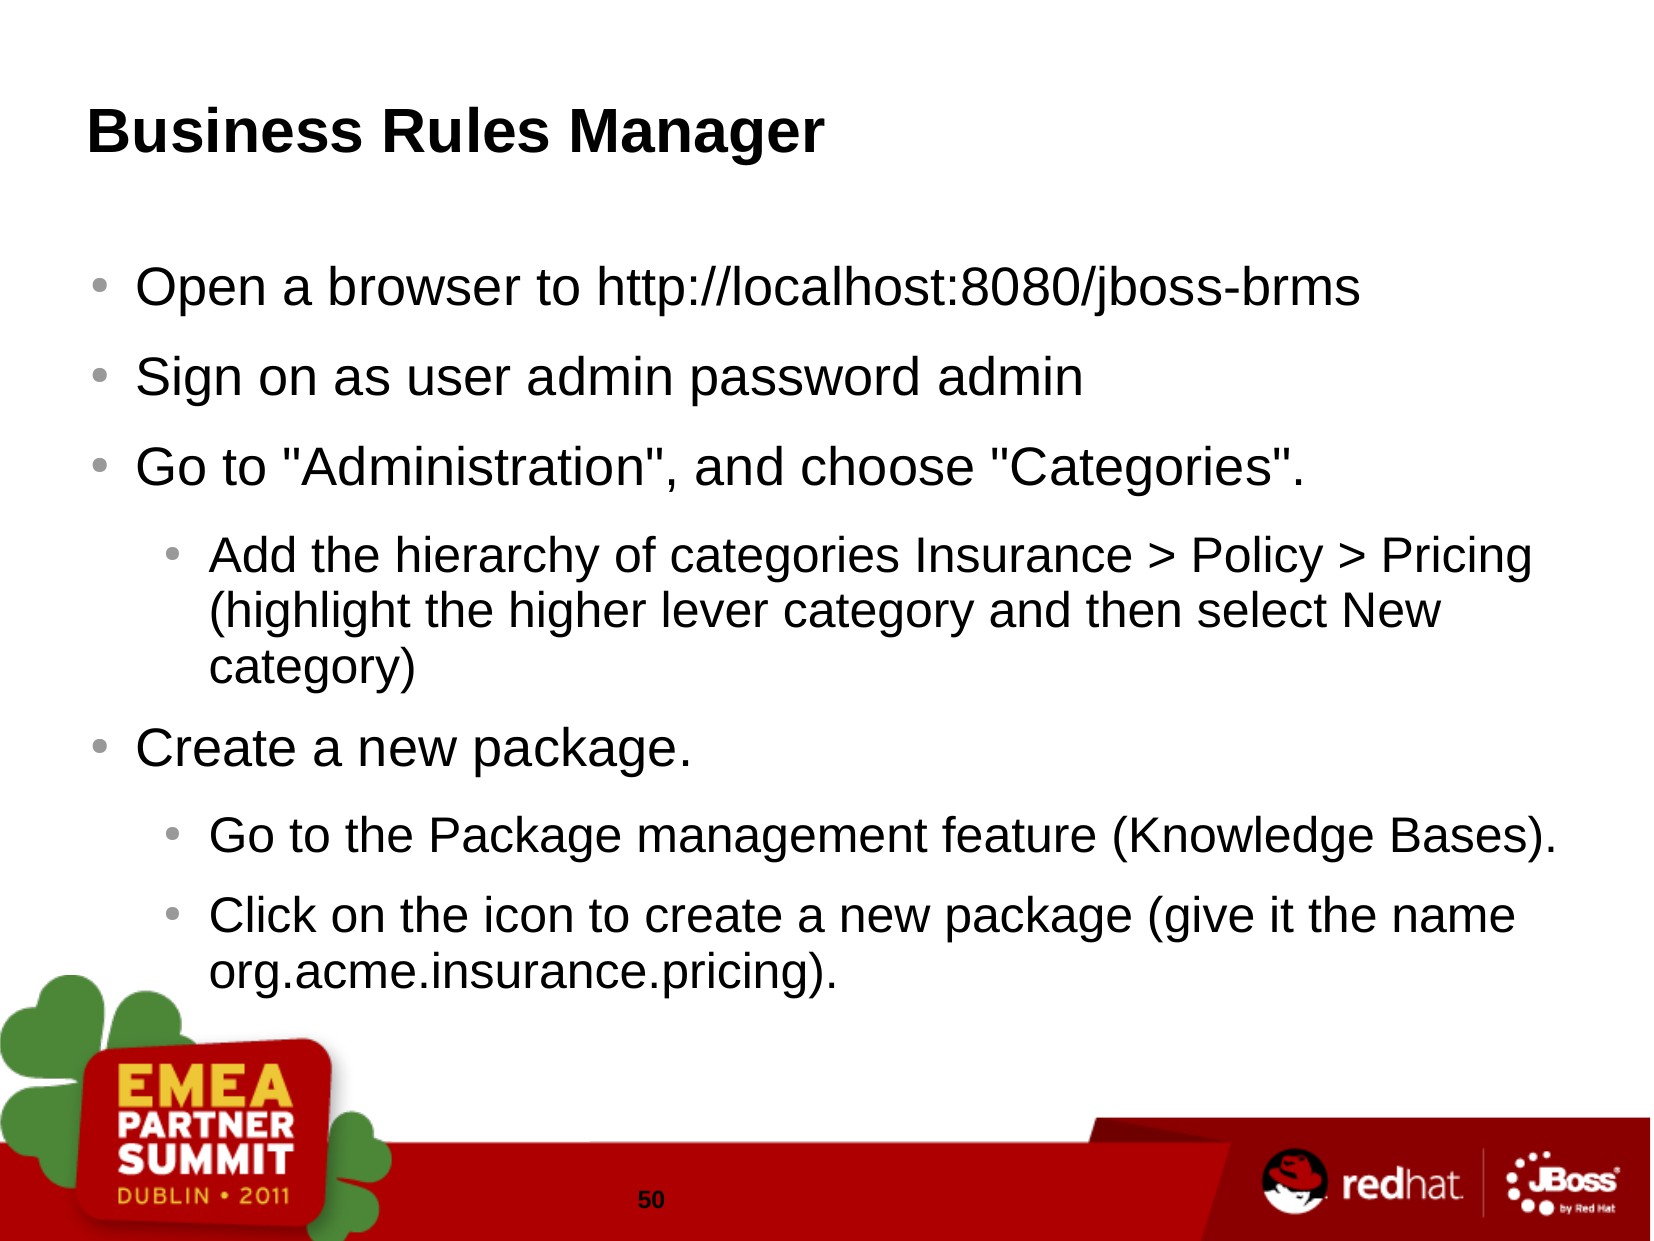

# Business Rules Manager
Open a browser to http://localhost:8080/jboss-brms
Sign on as user admin password admin
Go to "Administration", and choose "Categories".
Add the hierarchy of categories Insurance > Policy > Pricing (highlight the higher lever category and then select New category)
Create a new package.
Go to the Package management feature (Knowledge Bases).
Click on the icon to create a new package (give it the name org.acme.insurance.pricing).